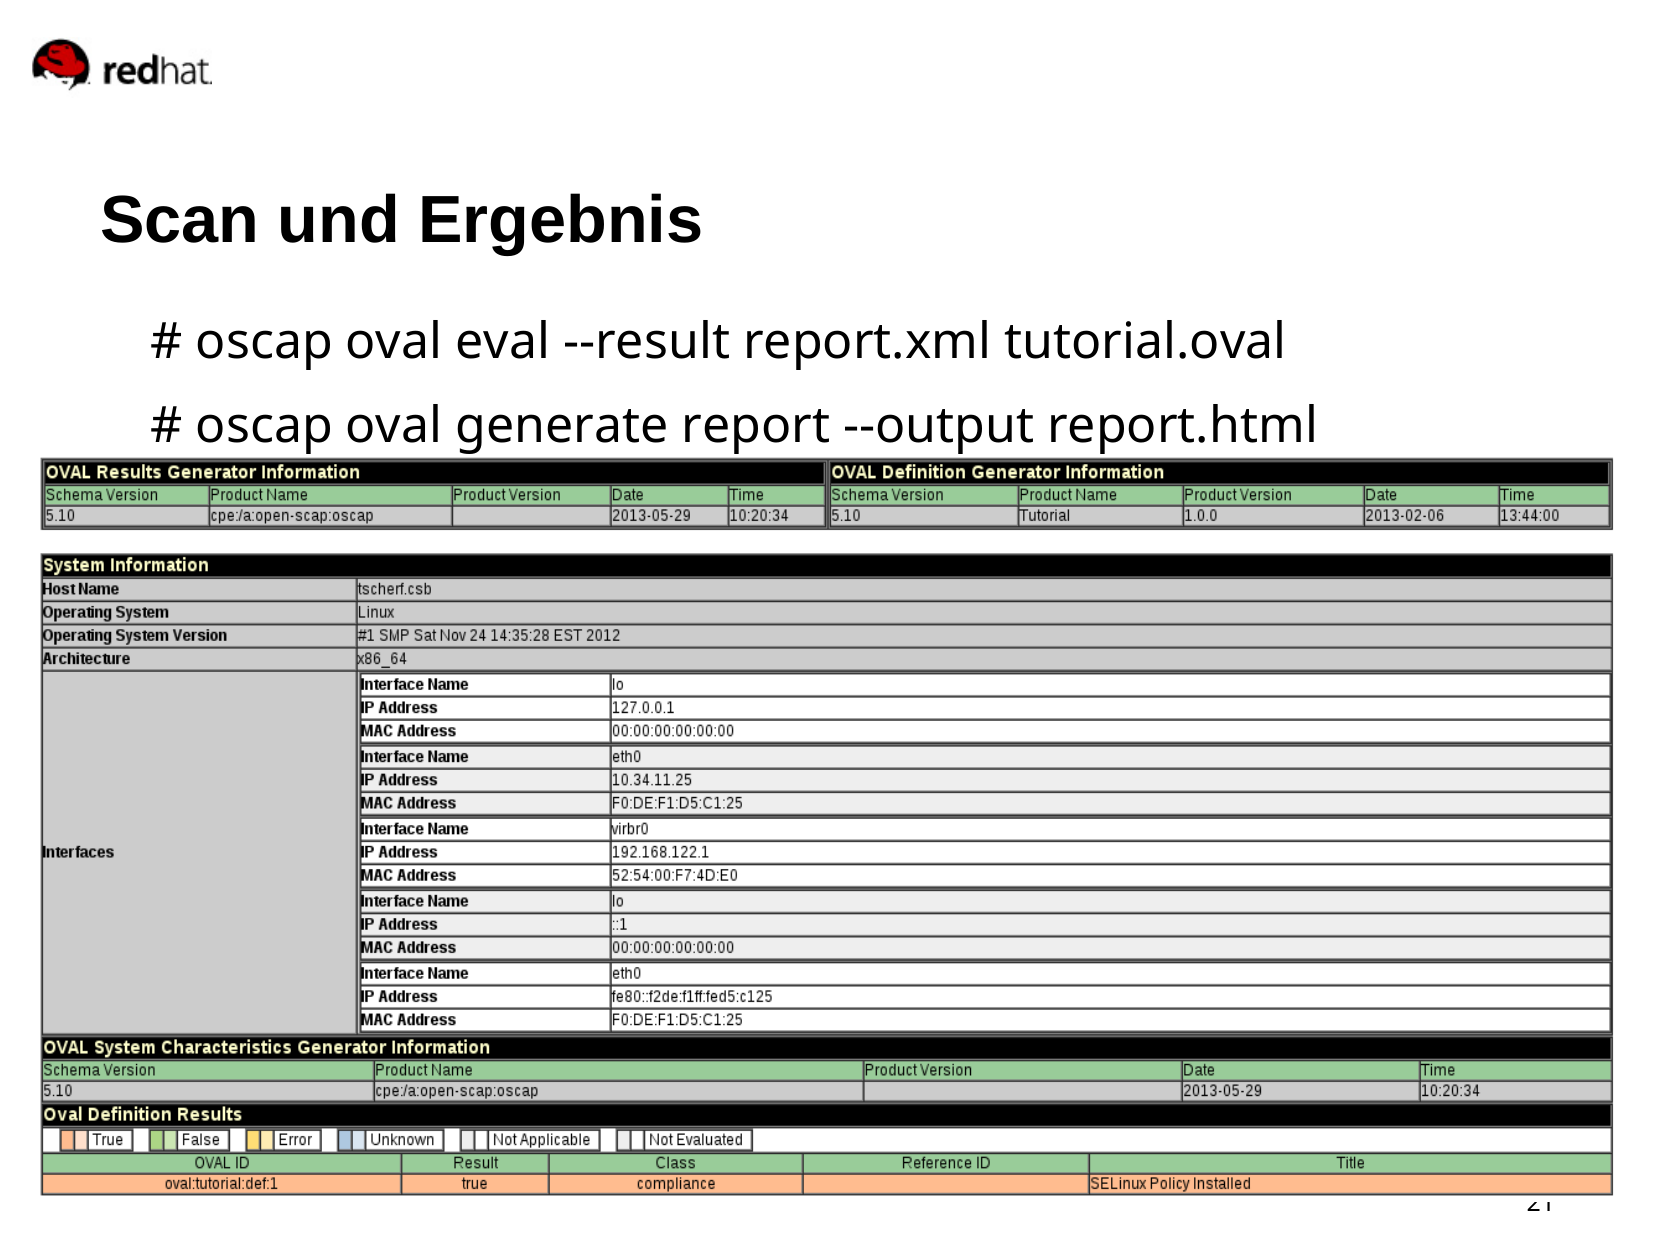

# Scan und Ergebnis
# oscap oval eval --result report.xml tutorial.oval
# oscap oval generate report --output report.html report.xml